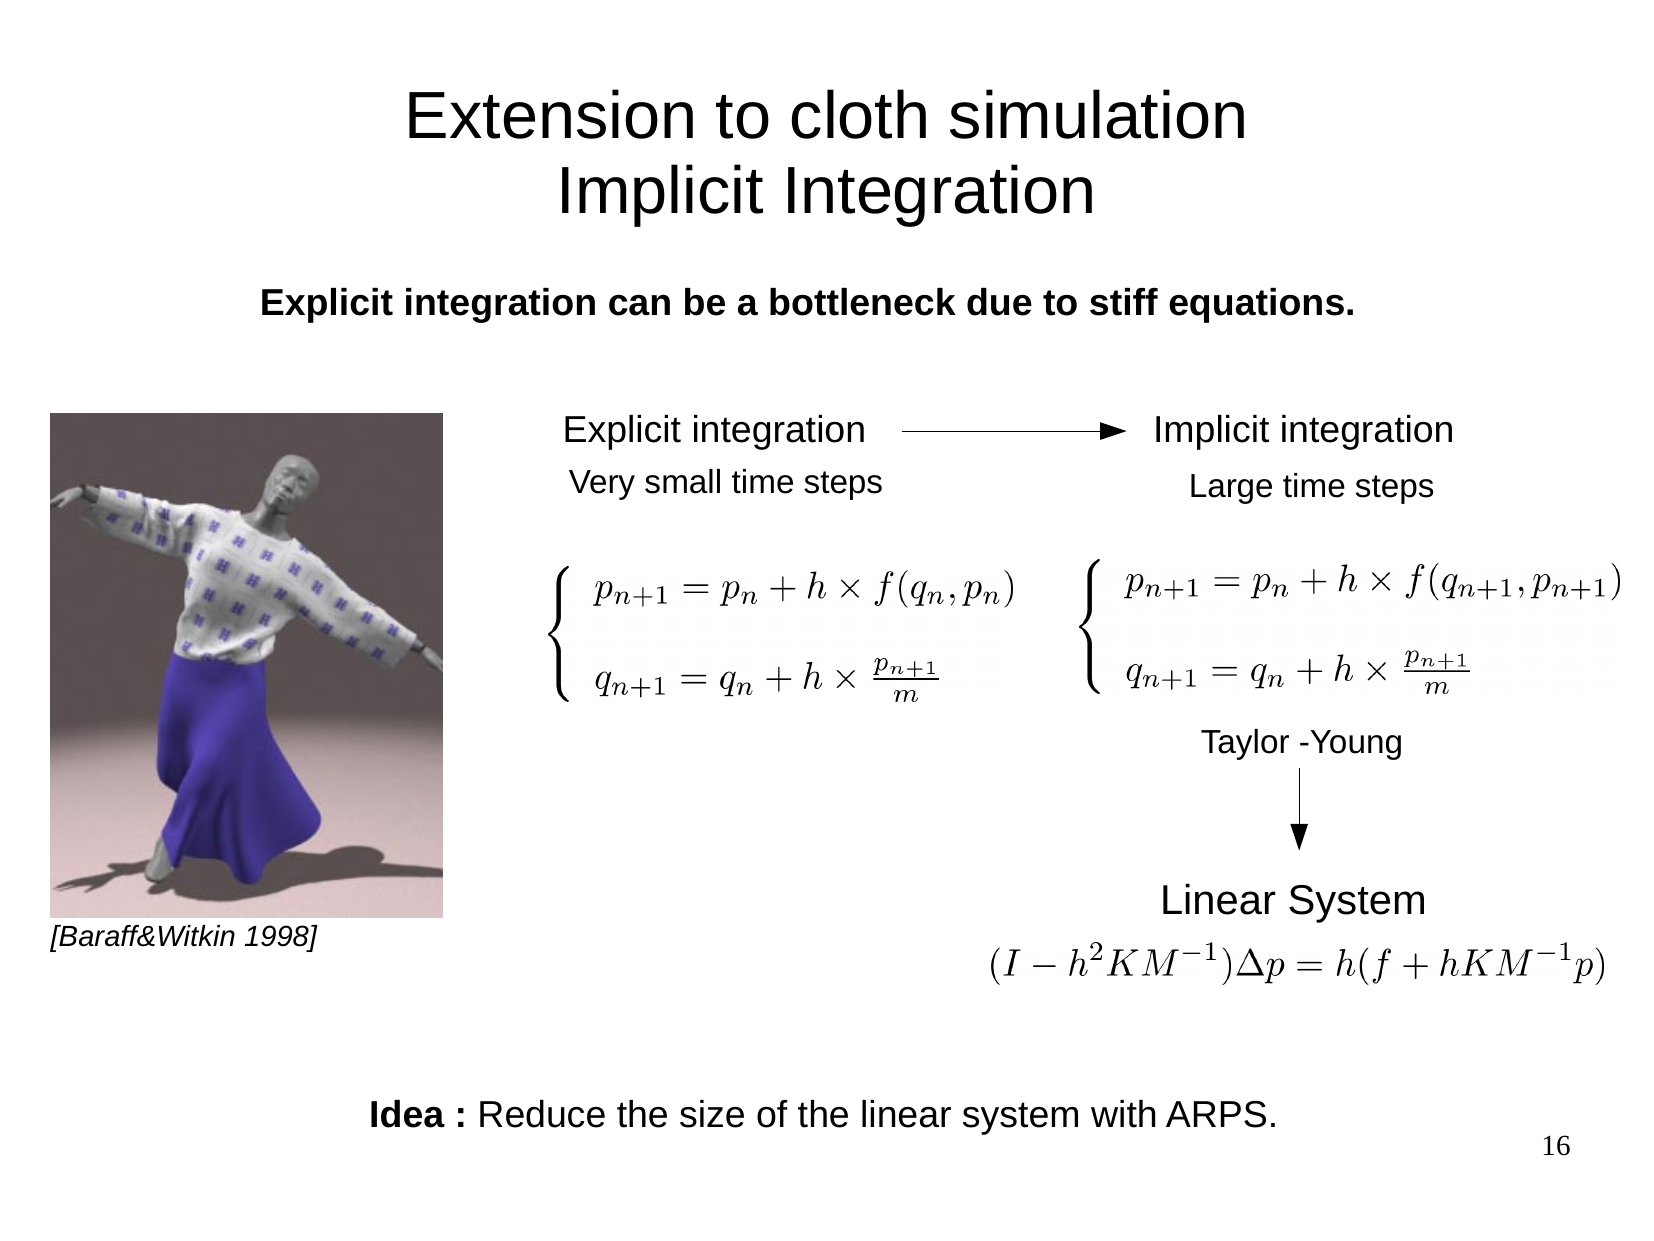

# Extension to cloth simulation Implicit Integration
Explicit integration can be a bottleneck due to stiff equations.
Explicit integration
Implicit integration
Very small time steps
Large time steps
Taylor -Young
Linear System
[Baraff&Witkin 1998]
Idea : Reduce the size of the linear system with ARPS.
16